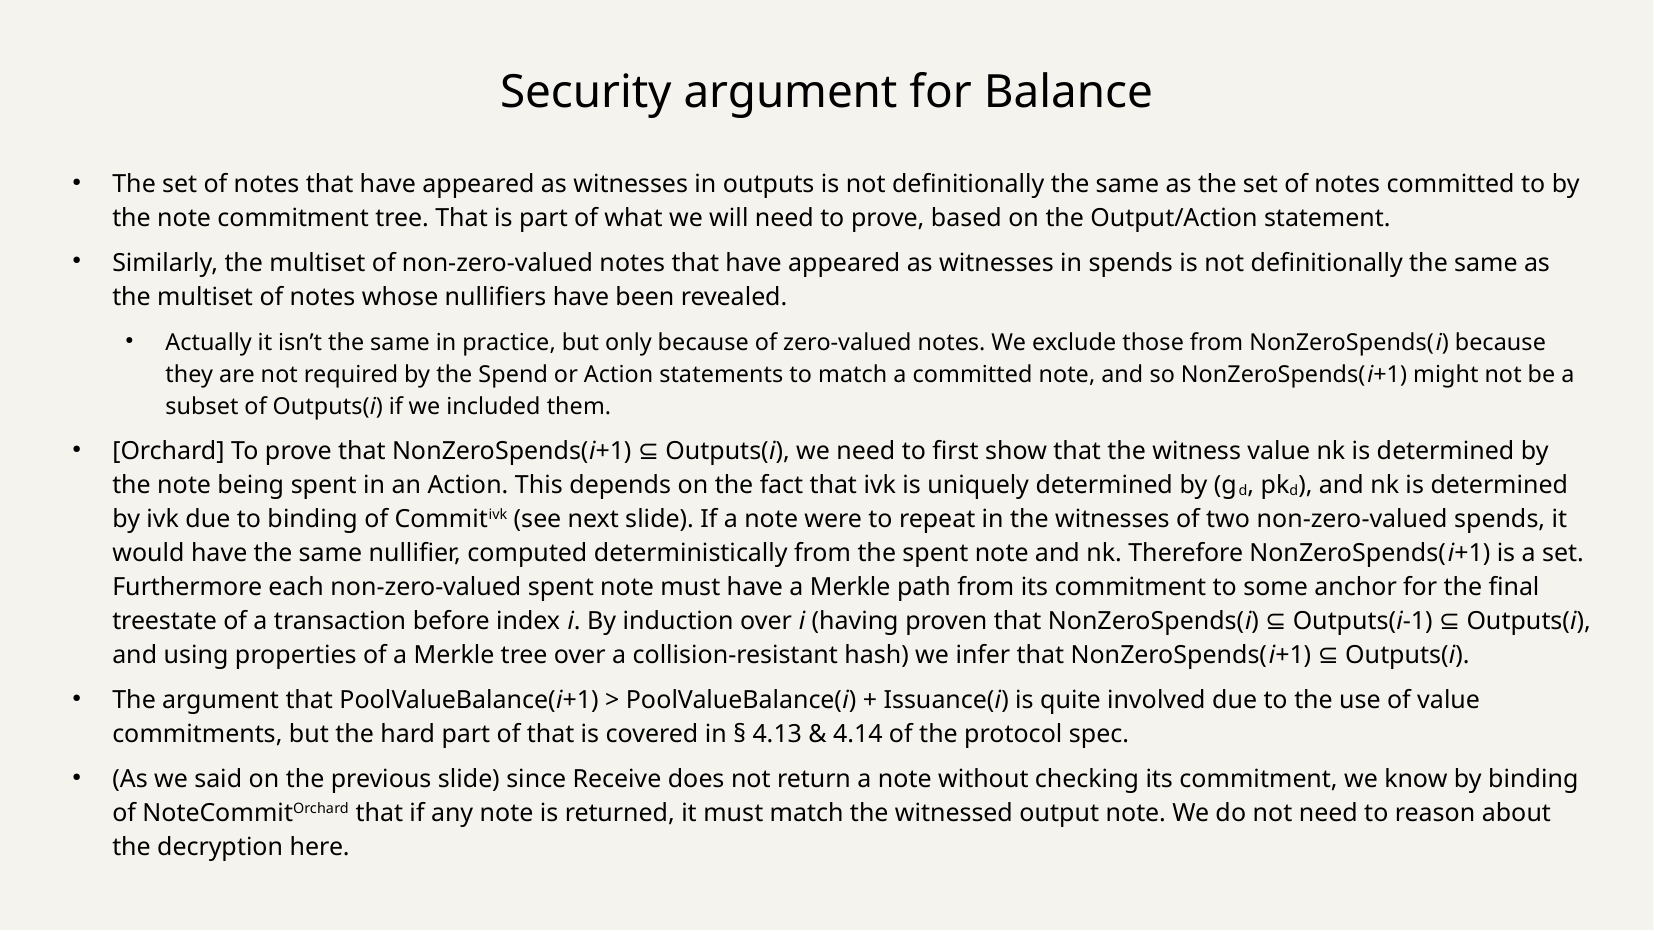

# Security argument for Balance
The set of notes that have appeared as witnesses in outputs is not definitionally the same as the set of notes committed to by the note commitment tree. That is part of what we will need to prove, based on the Output/Action statement.
Similarly, the multiset of non-zero-valued notes that have appeared as witnesses in spends is not definitionally the same as the multiset of notes whose nullifiers have been revealed.
Actually it isn’t the same in practice, but only because of zero-valued notes. We exclude those from NonZeroSpends(i) because they are not required by the Spend or Action statements to match a committed note, and so NonZeroSpends(i+1) might not be a subset of Outputs(i) if we included them.
[Orchard] To prove that NonZeroSpends(i+1) ⊆ Outputs(i), we need to first show that the witness value nk is determined by the note being spent in an Action. This depends on the fact that ivk is uniquely determined by (gd, pkd), and nk is determined by ivk due to binding of Commitivk (see next slide). If a note were to repeat in the witnesses of two non-zero-valued spends, it would have the same nullifier, computed deterministically from the spent note and nk. Therefore NonZeroSpends(i+1) is a set. Furthermore each non-zero-valued spent note must have a Merkle path from its commitment to some anchor for the final treestate of a transaction before index i. By induction over i (having proven that NonZeroSpends(i) ⊆ Outputs(i-1) ⊆ Outputs(i), and using properties of a Merkle tree over a collision-resistant hash) we infer that NonZeroSpends(i+1) ⊆ Outputs(i).
The argument that PoolValueBalance(i+1) > PoolValueBalance(i) + Issuance(i) is quite involved due to the use of value commitments, but the hard part of that is covered in § 4.13 & 4.14 of the protocol spec.
(As we said on the previous slide) since Receive does not return a note without checking its commitment, we know by binding of NoteCommitOrchard that if any note is returned, it must match the witnessed output note. We do not need to reason about the decryption here.